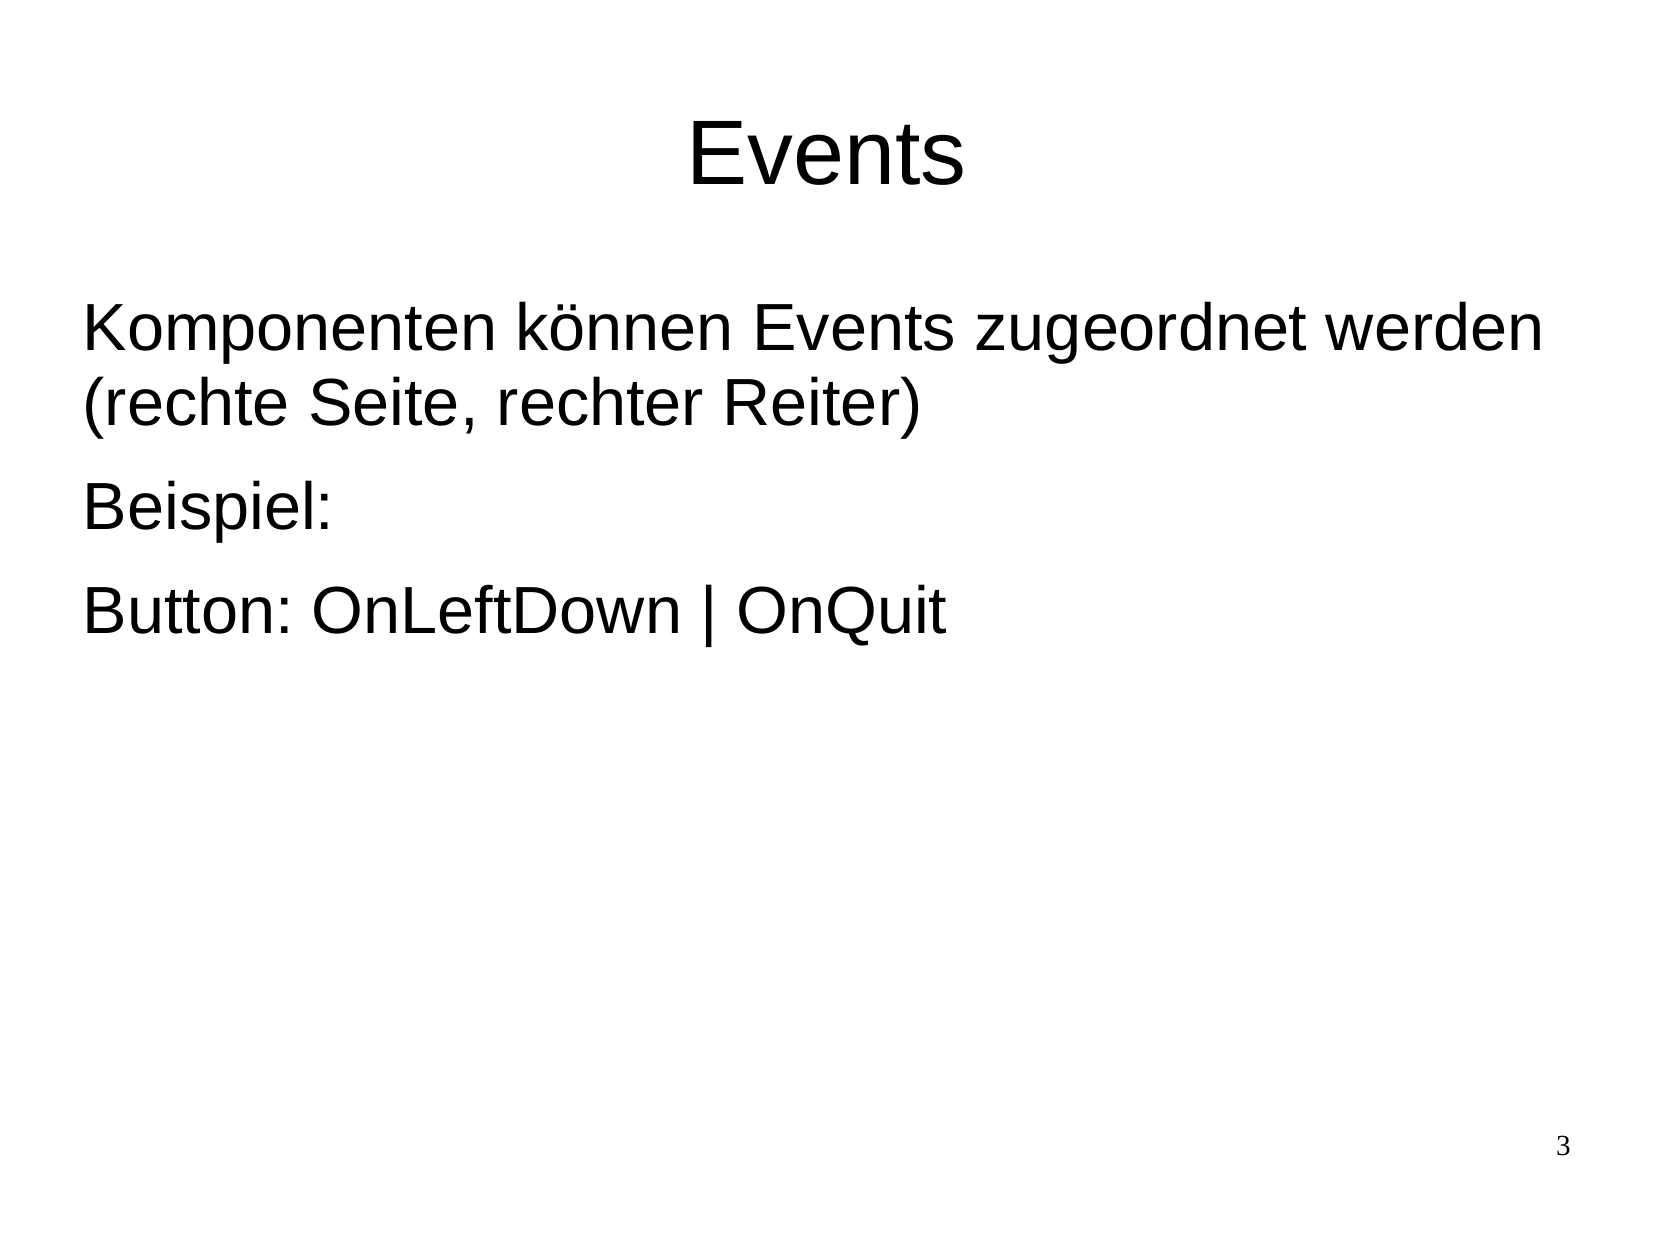

# Events
Komponenten können Events zugeordnet werden (rechte Seite, rechter Reiter)
Beispiel:
Button: OnLeftDown | OnQuit
3